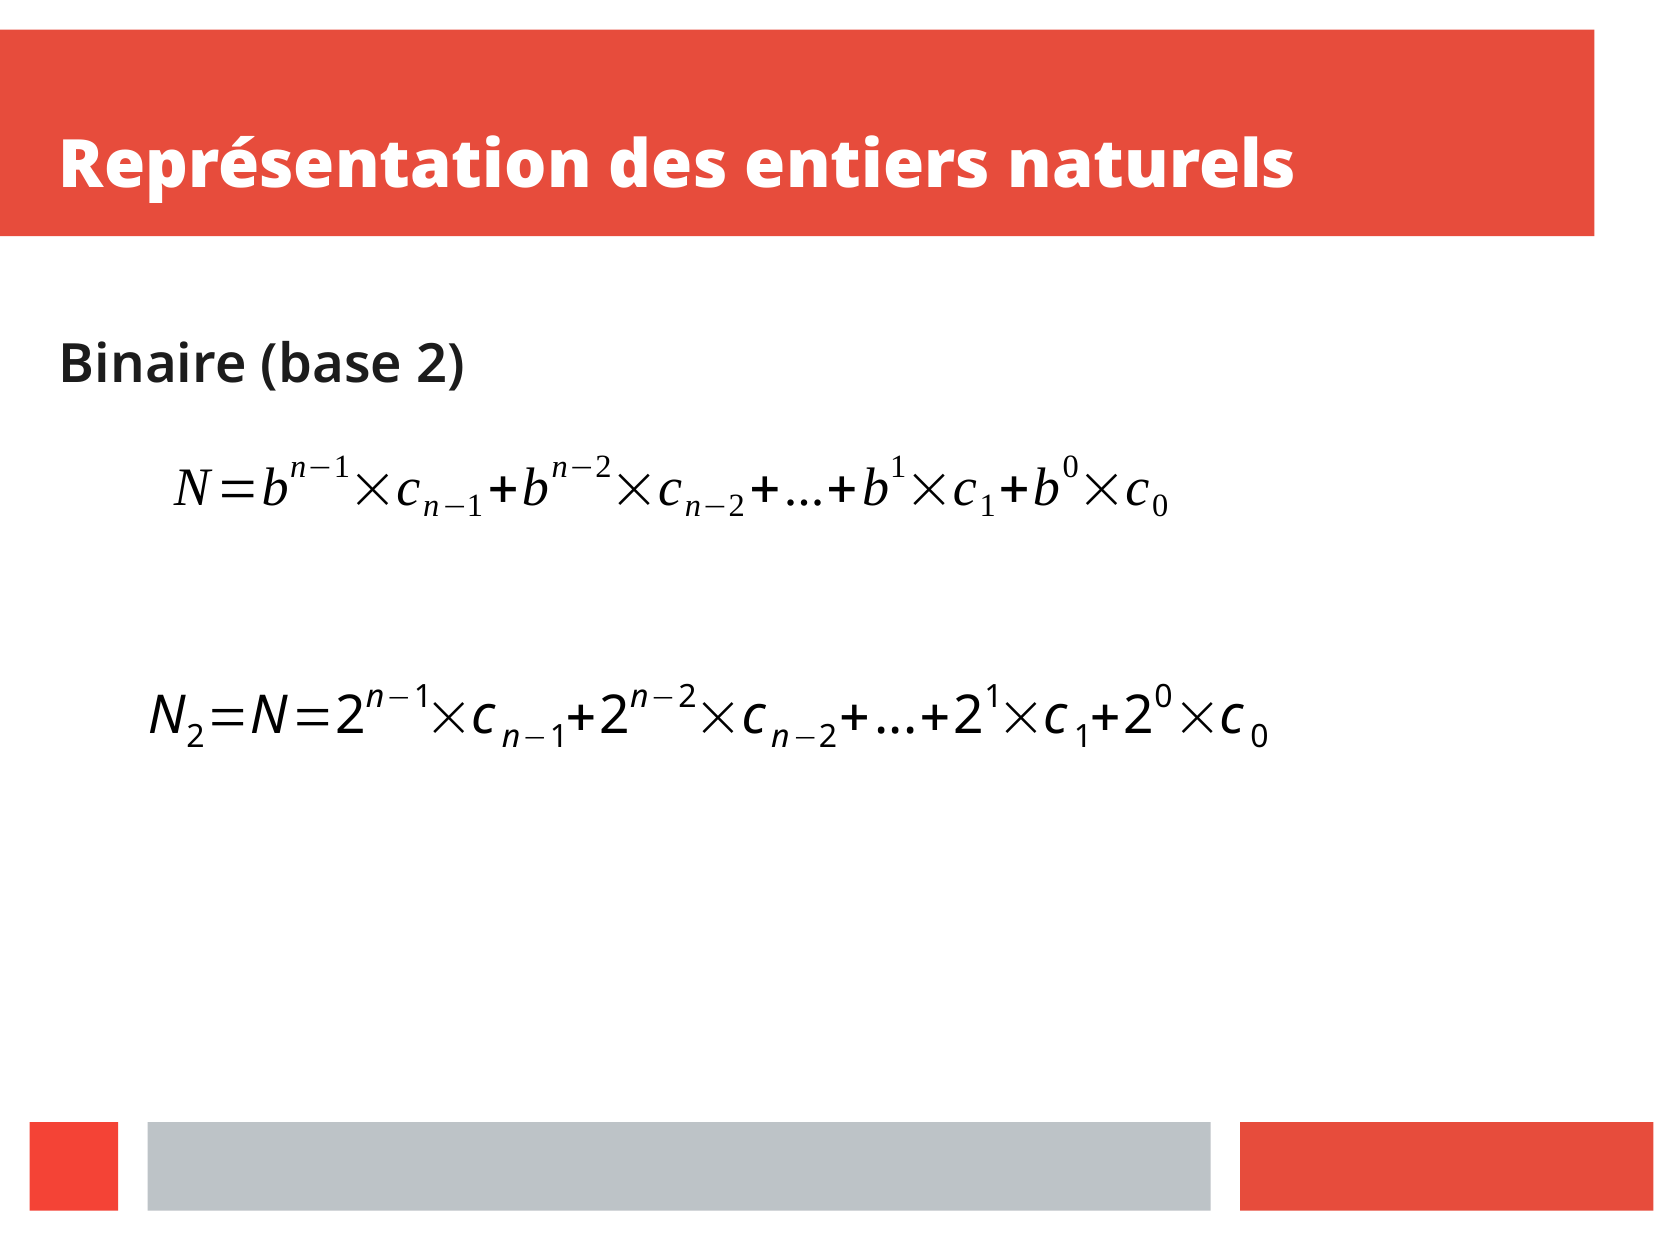

# Représentation des entiers naturels
Binaire (base 2)